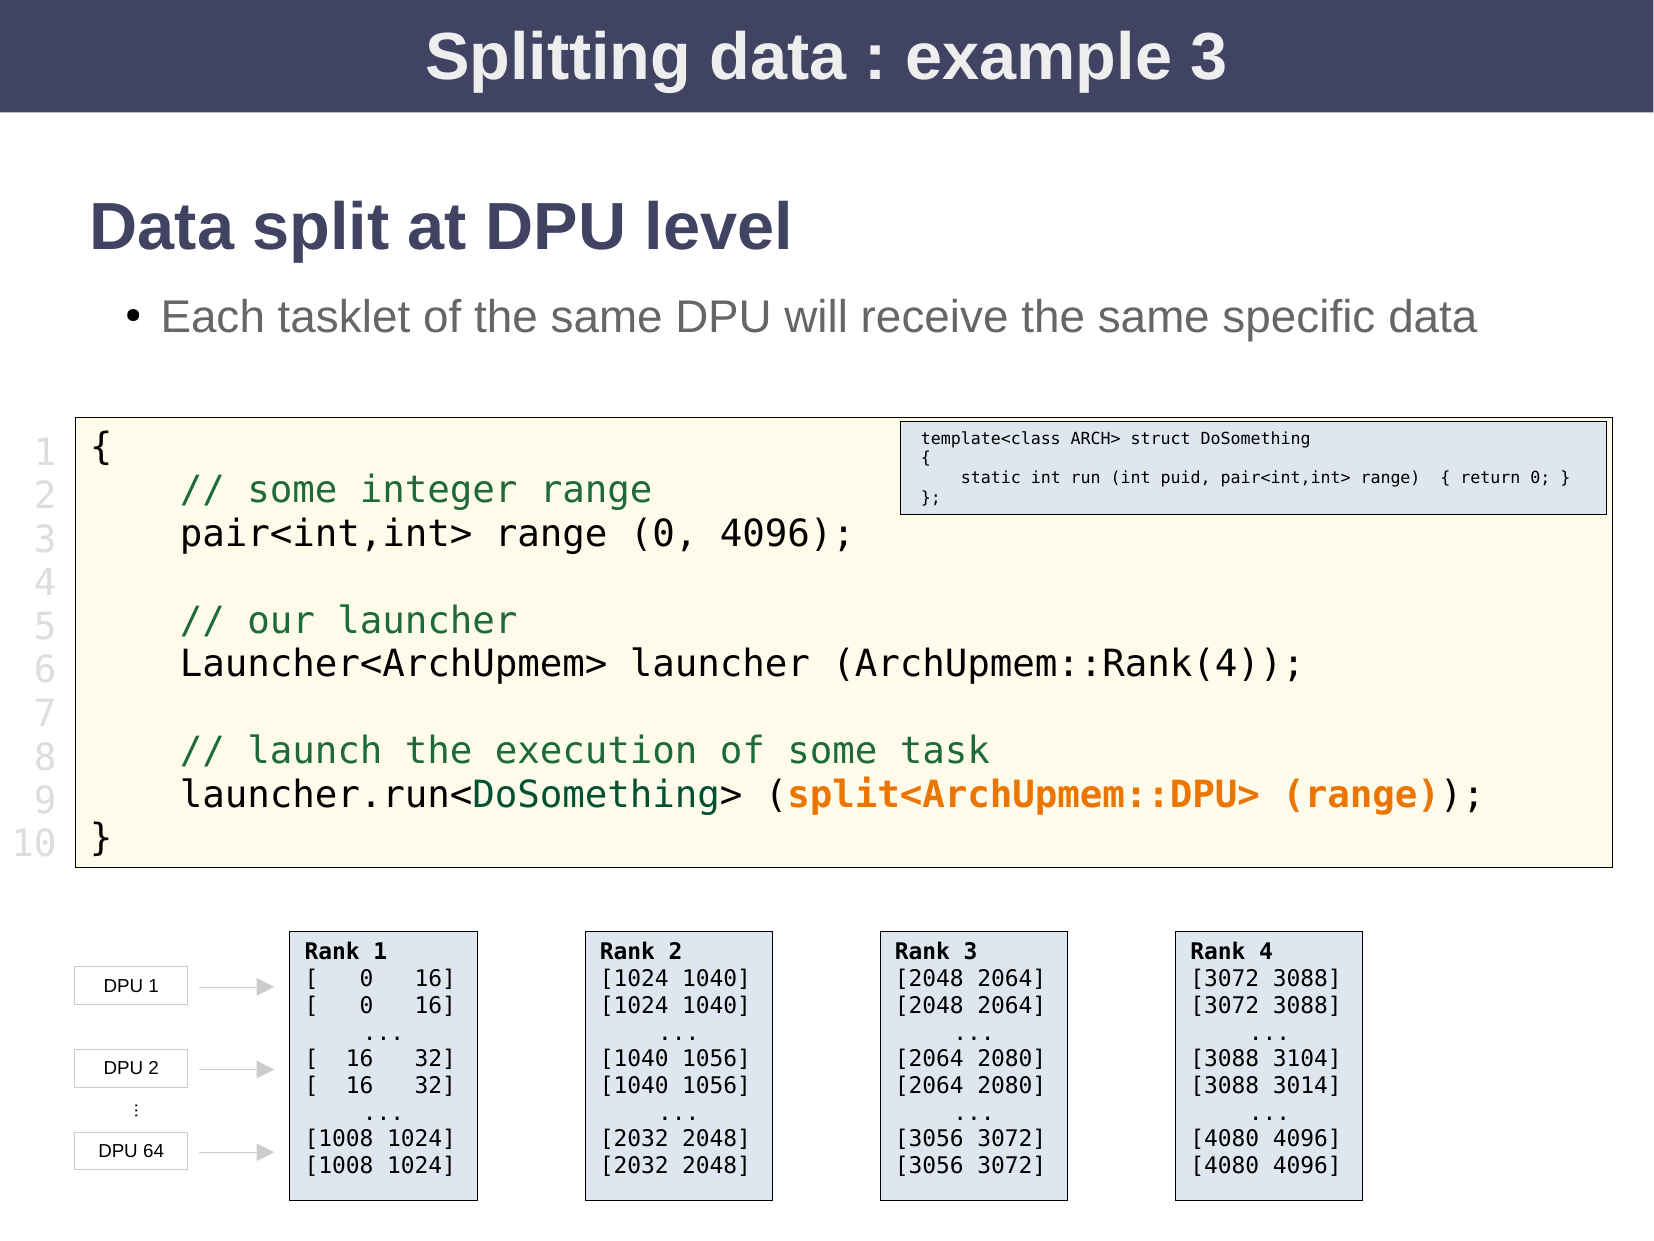

Splitting data : example 3
Data split at DPU level
Each tasklet of the same DPU will receive the same specific data
{
 // some integer range
 pair<int,int> range (0, 4096);
 // our launcher
 Launcher<ArchUpmem> launcher (ArchUpmem::Rank(4));
 // launch the execution of some task
 launcher.run<DoSomething> (split<ArchUpmem::DPU> (range));
}
template<class ARCH> struct DoSomething
{
 static int run (int puid, pair<int,int> range) { return 0; }
};
 1
 2
 3
 4
 5
 6
 7
 8
 9
10
Rank 1
[ 0 16]
[ 0 16]
...
[ 16 32]
[ 16 32]
...
[1008 1024]
[1008 1024]
Rank 2
[1024 1040]
[1024 1040]
...
[1040 1056]
[1040 1056]
...
[2032 2048][2032 2048]
Rank 3
[2048 2064]
[2048 2064]
...
[2064 2080]
[2064 2080]
...
[3056 3072]
[3056 3072]
Rank 4
[3072 3088]
[3072 3088]
...
[3088 3104]
[3088 3014]
...
[4080 4096]
[4080 4096]
DPU 1
DPU 2
...
DPU 64